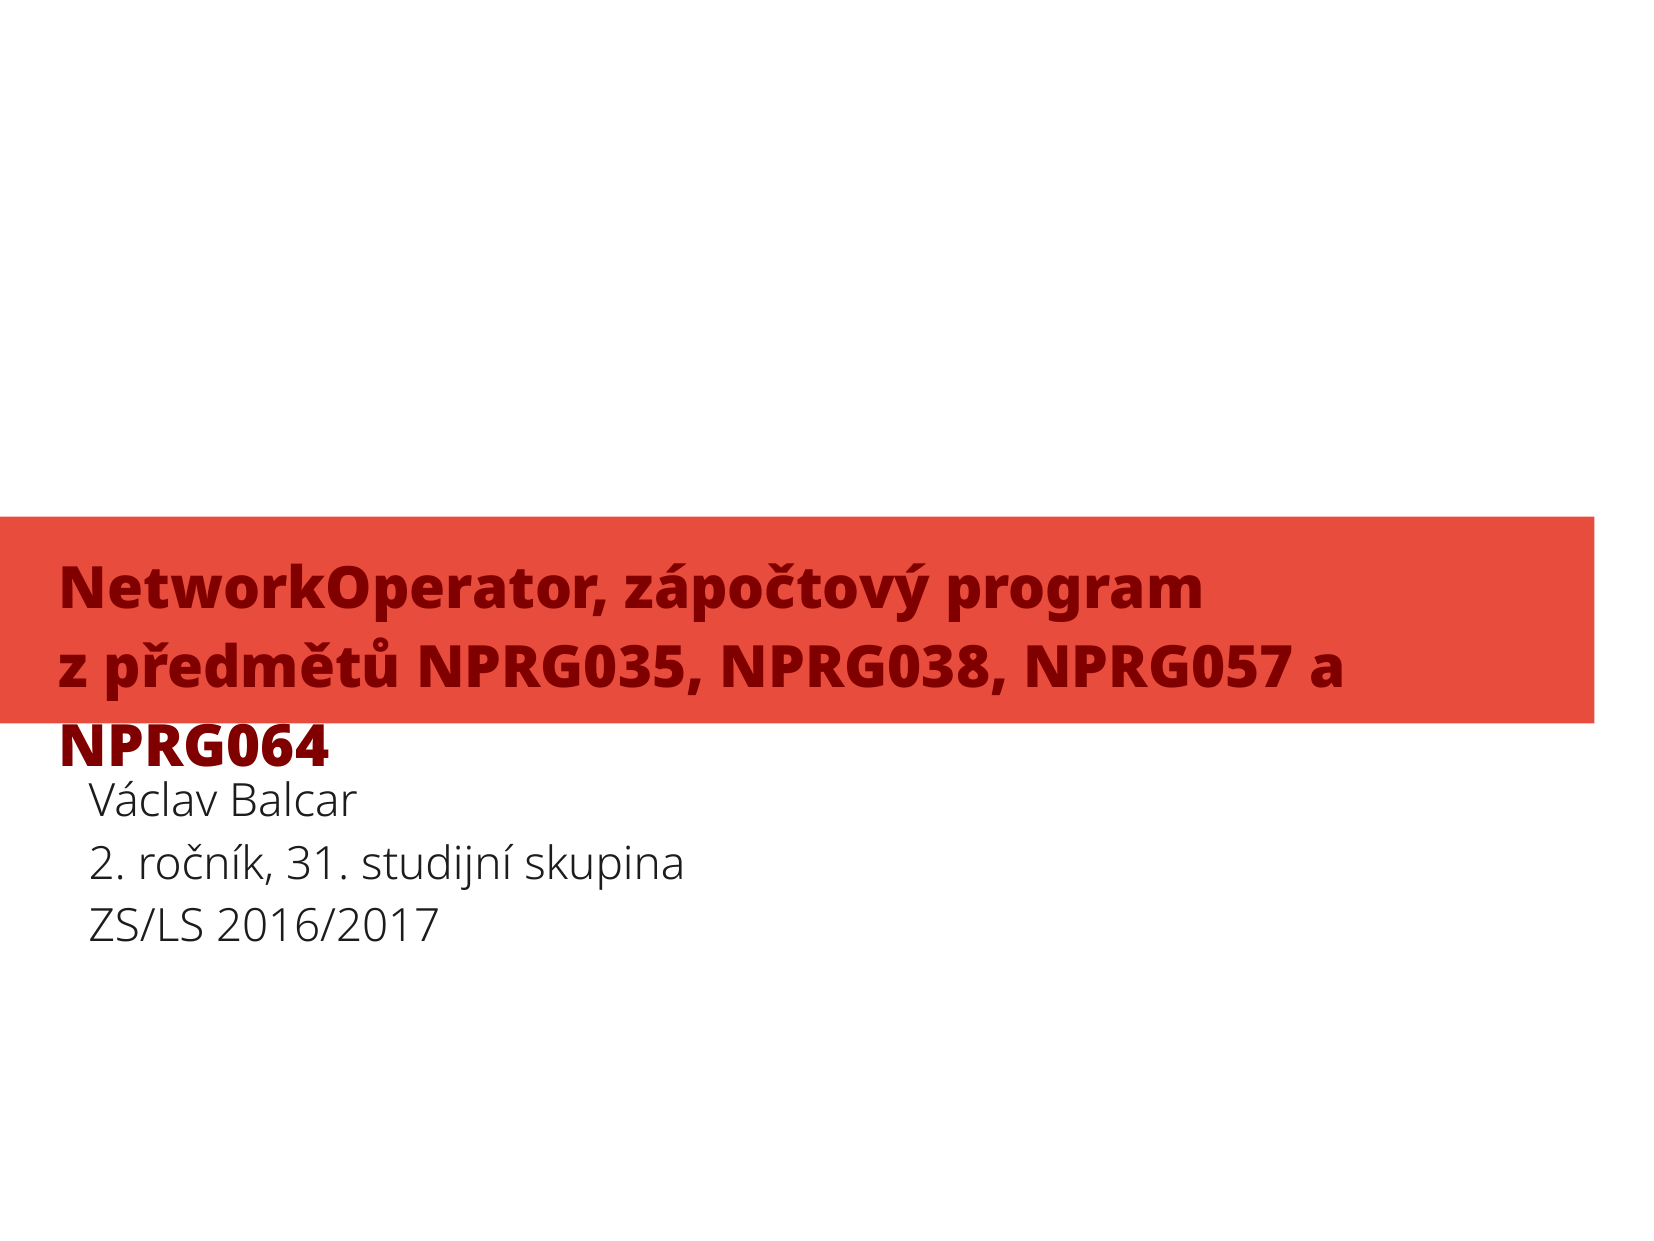

# NetworkOperator, zápočtový program z předmětů NPRG035, NPRG038, NPRG057 a NPRG064
Václav Balcar
2. ročník, 31. studijní skupina
ZS/LS 2016/2017